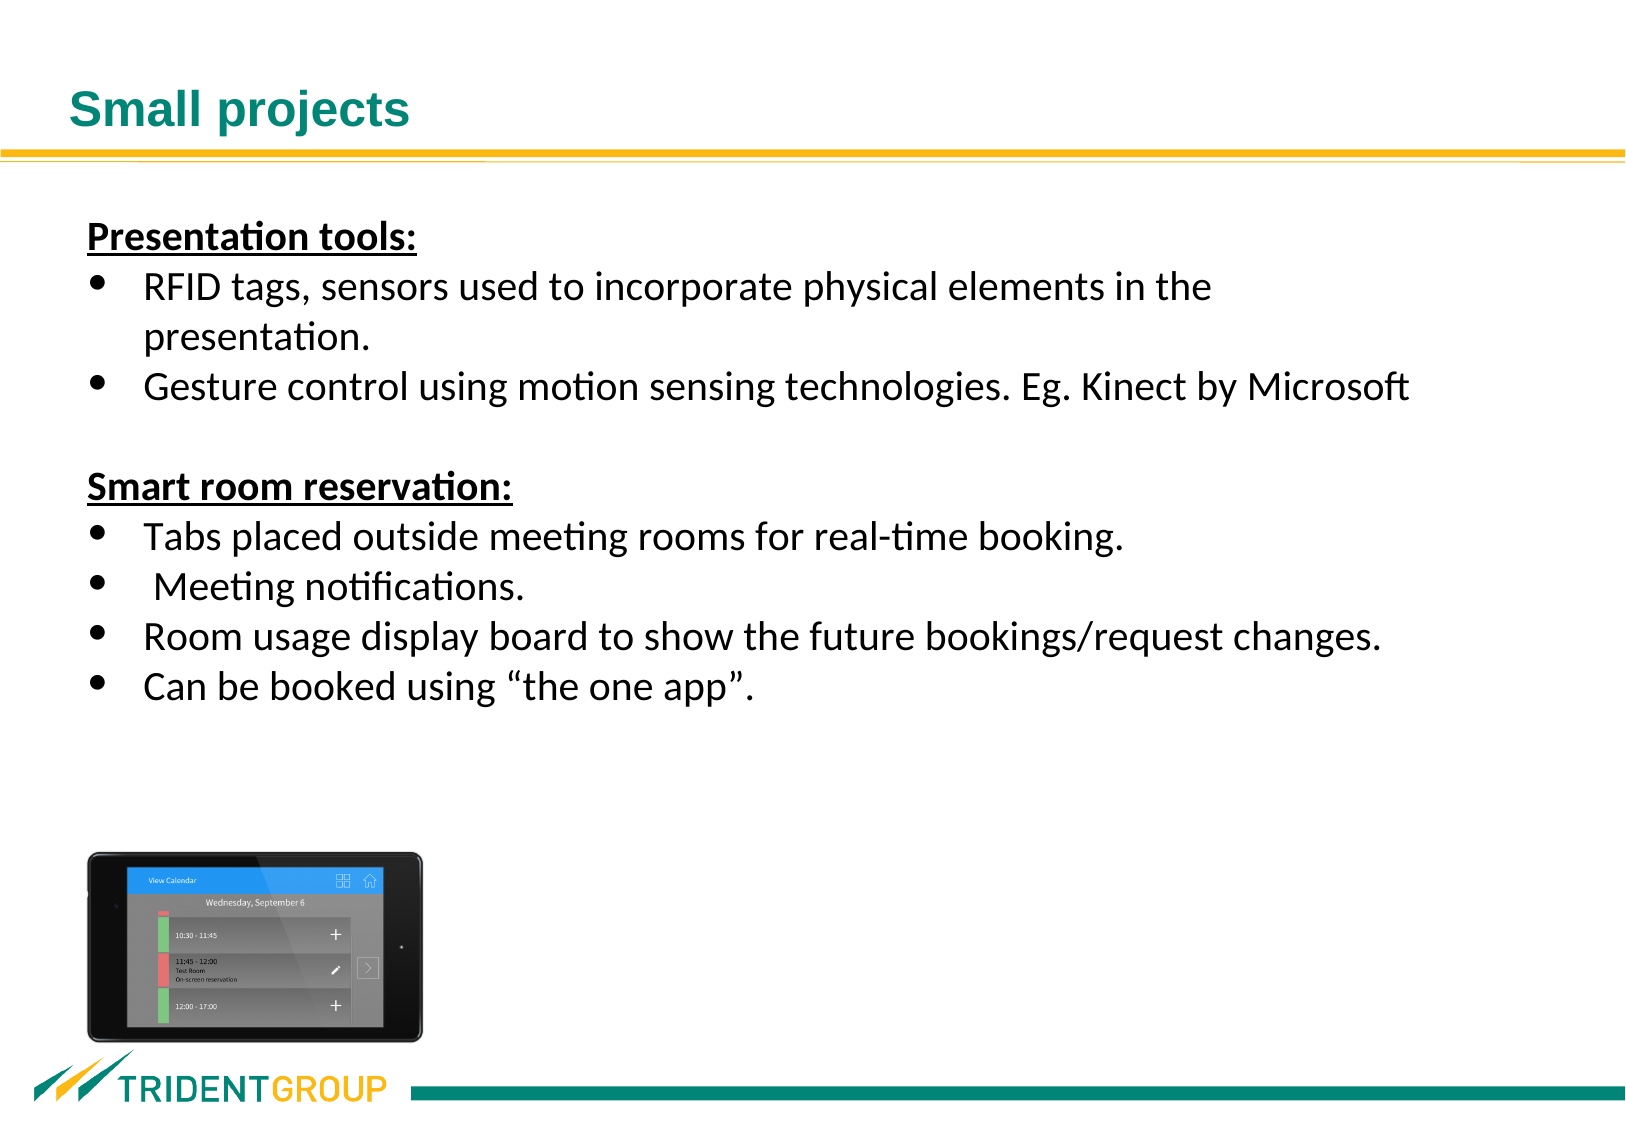

# Small projects
Presentation tools:
RFID tags, sensors used to incorporate physical elements in the presentation.
Gesture control using motion sensing technologies. Eg. Kinect by Microsoft
Smart room reservation:
Tabs placed outside meeting rooms for real-time booking.
 Meeting notifications.
Room usage display board to show the future bookings/request changes.
Can be booked using “the one app”.